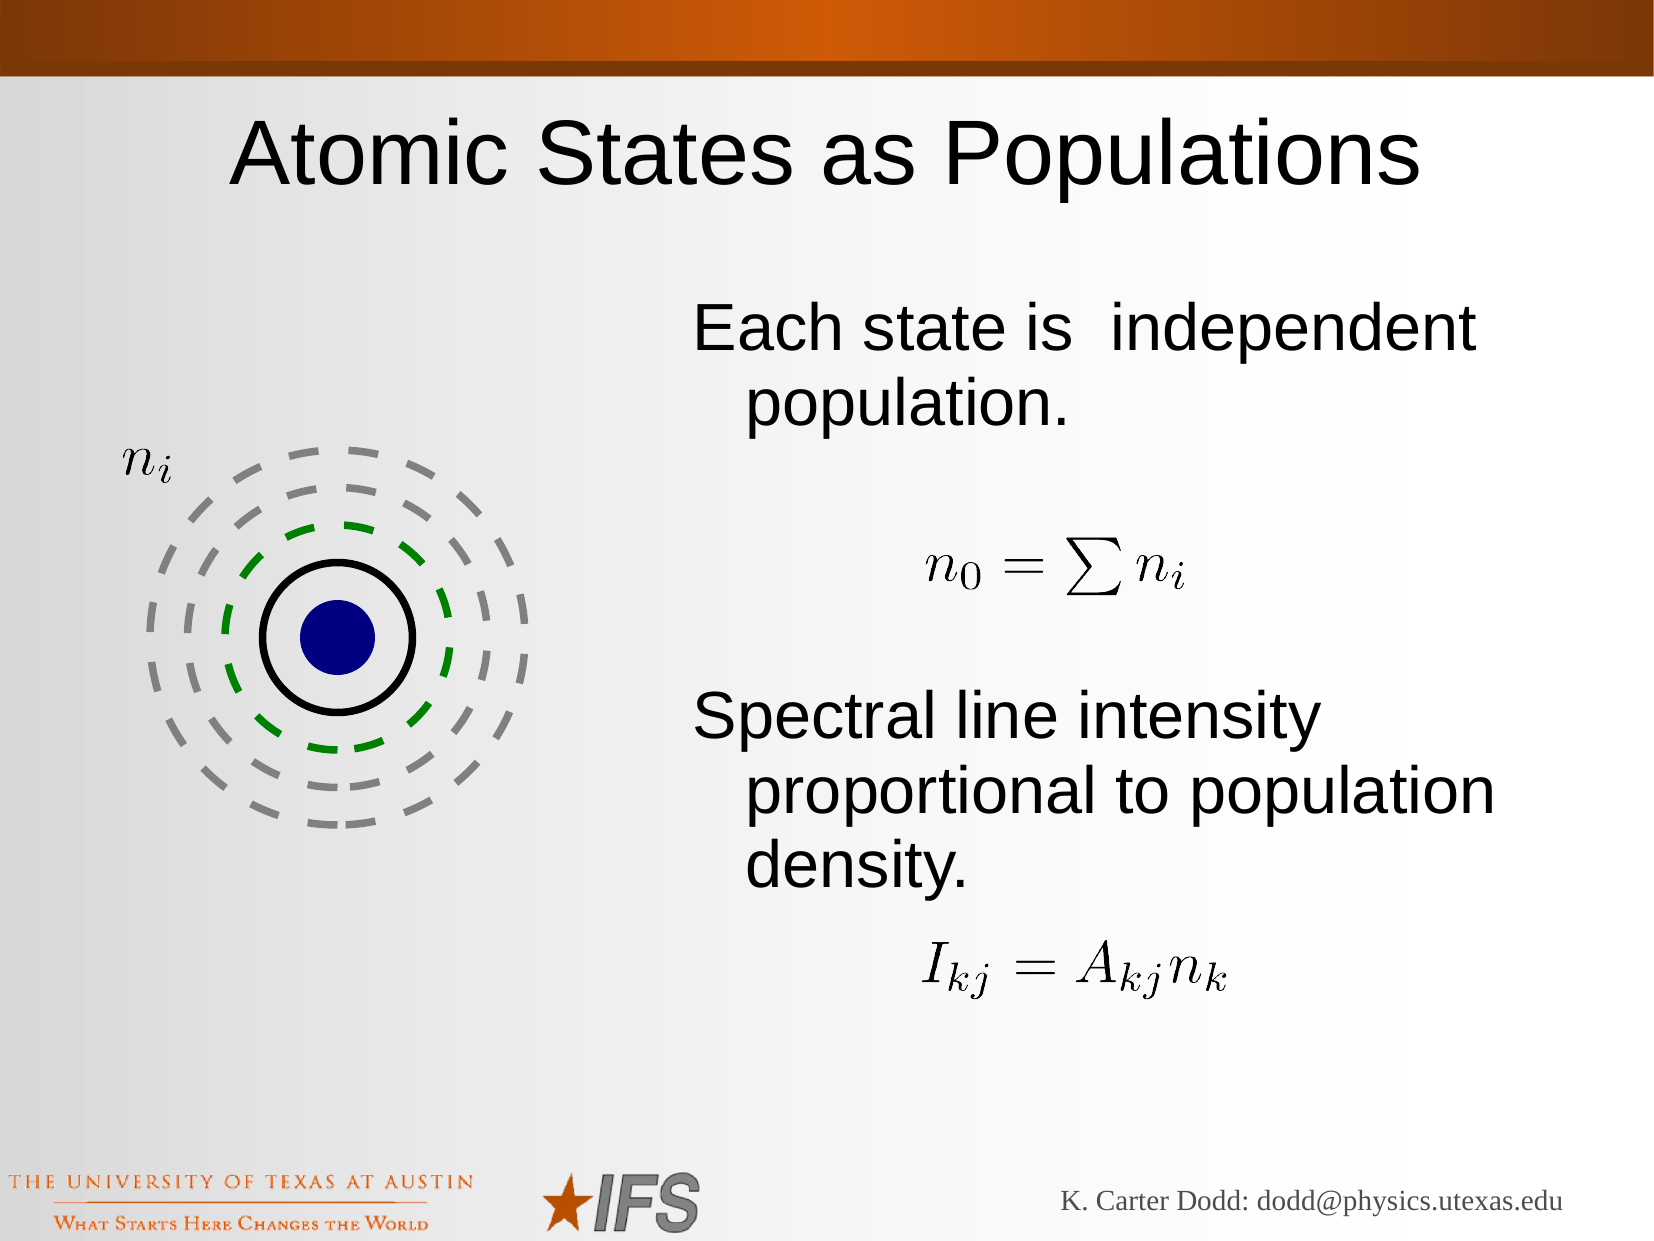

# Atomic States as Populations
Each state is independent population.
Spectral line intensity proportional to population density.